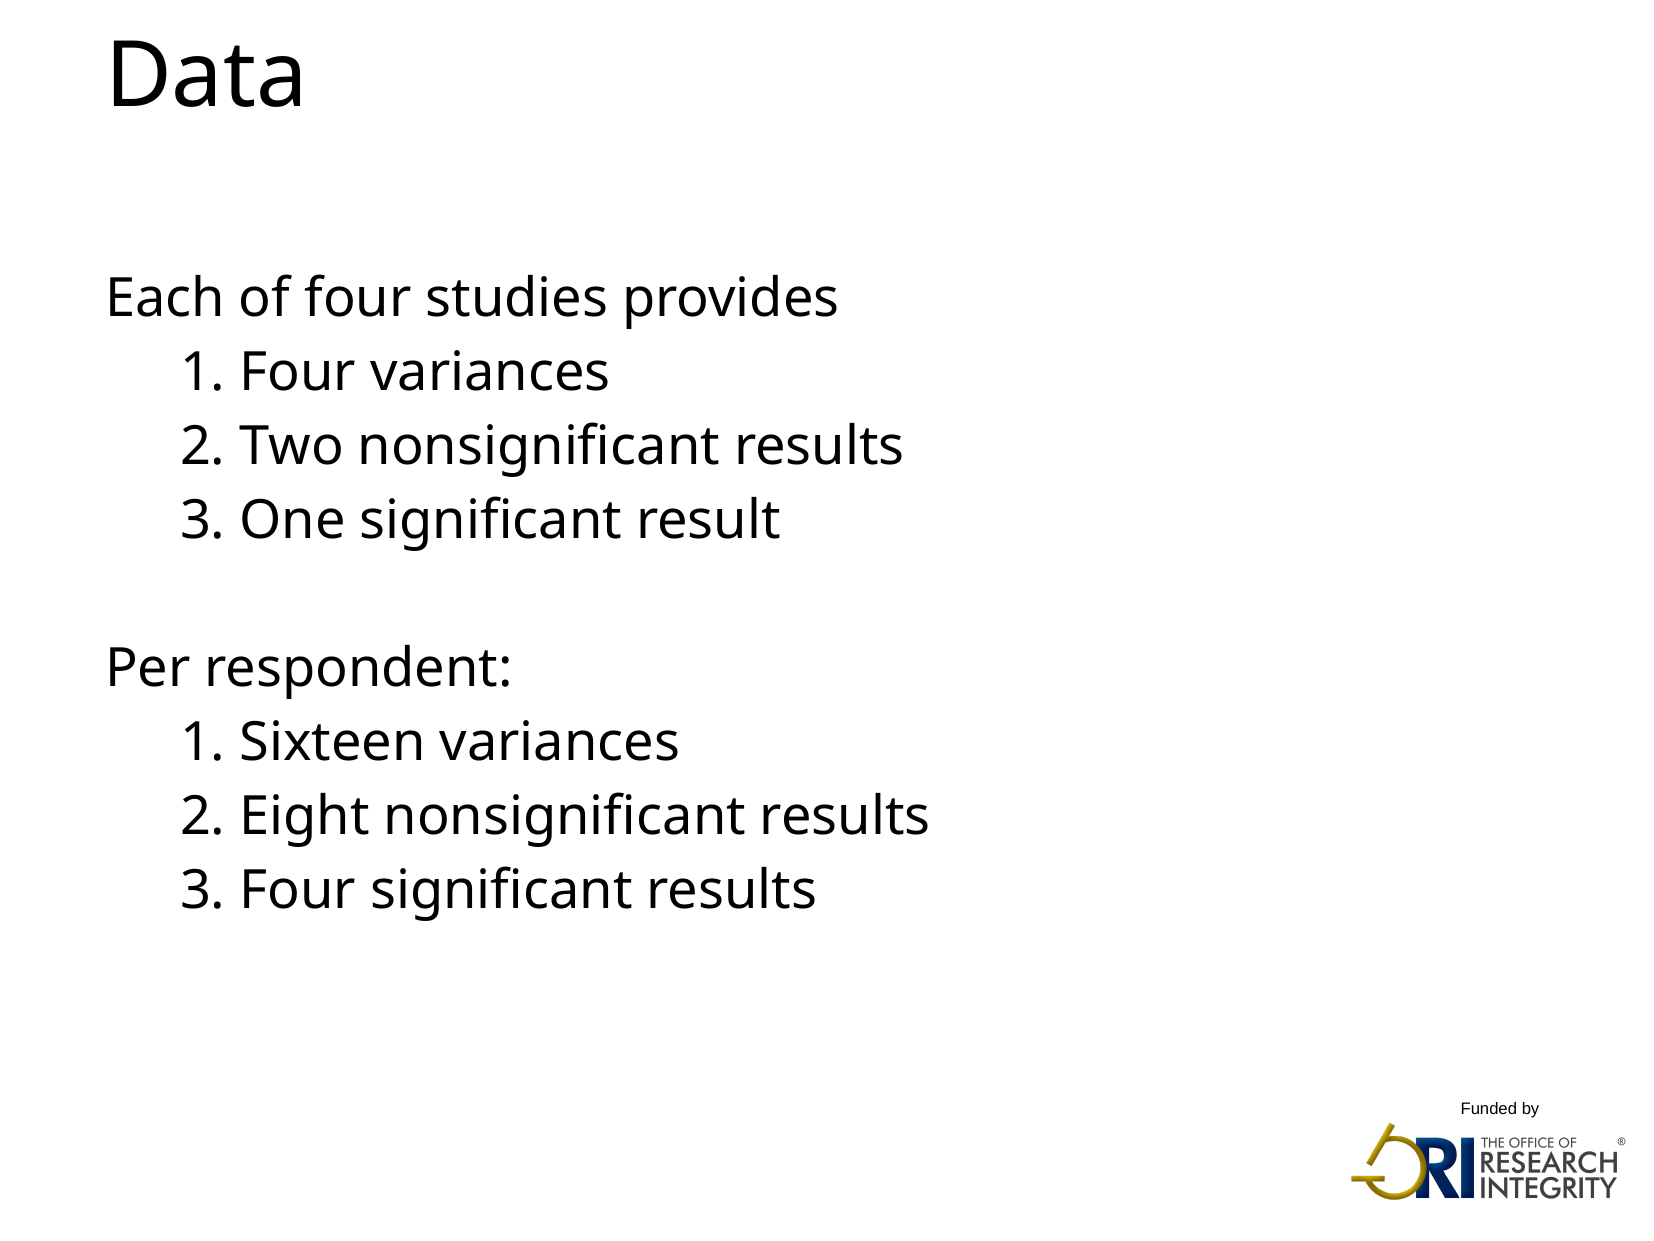

# Data Each of four studies provides 1. Four variances 2. Two nonsignificant results 3. One significant result Per respondent: 1. Sixteen variances 2. Eight nonsignificant results 3. Four significant results
Funded by